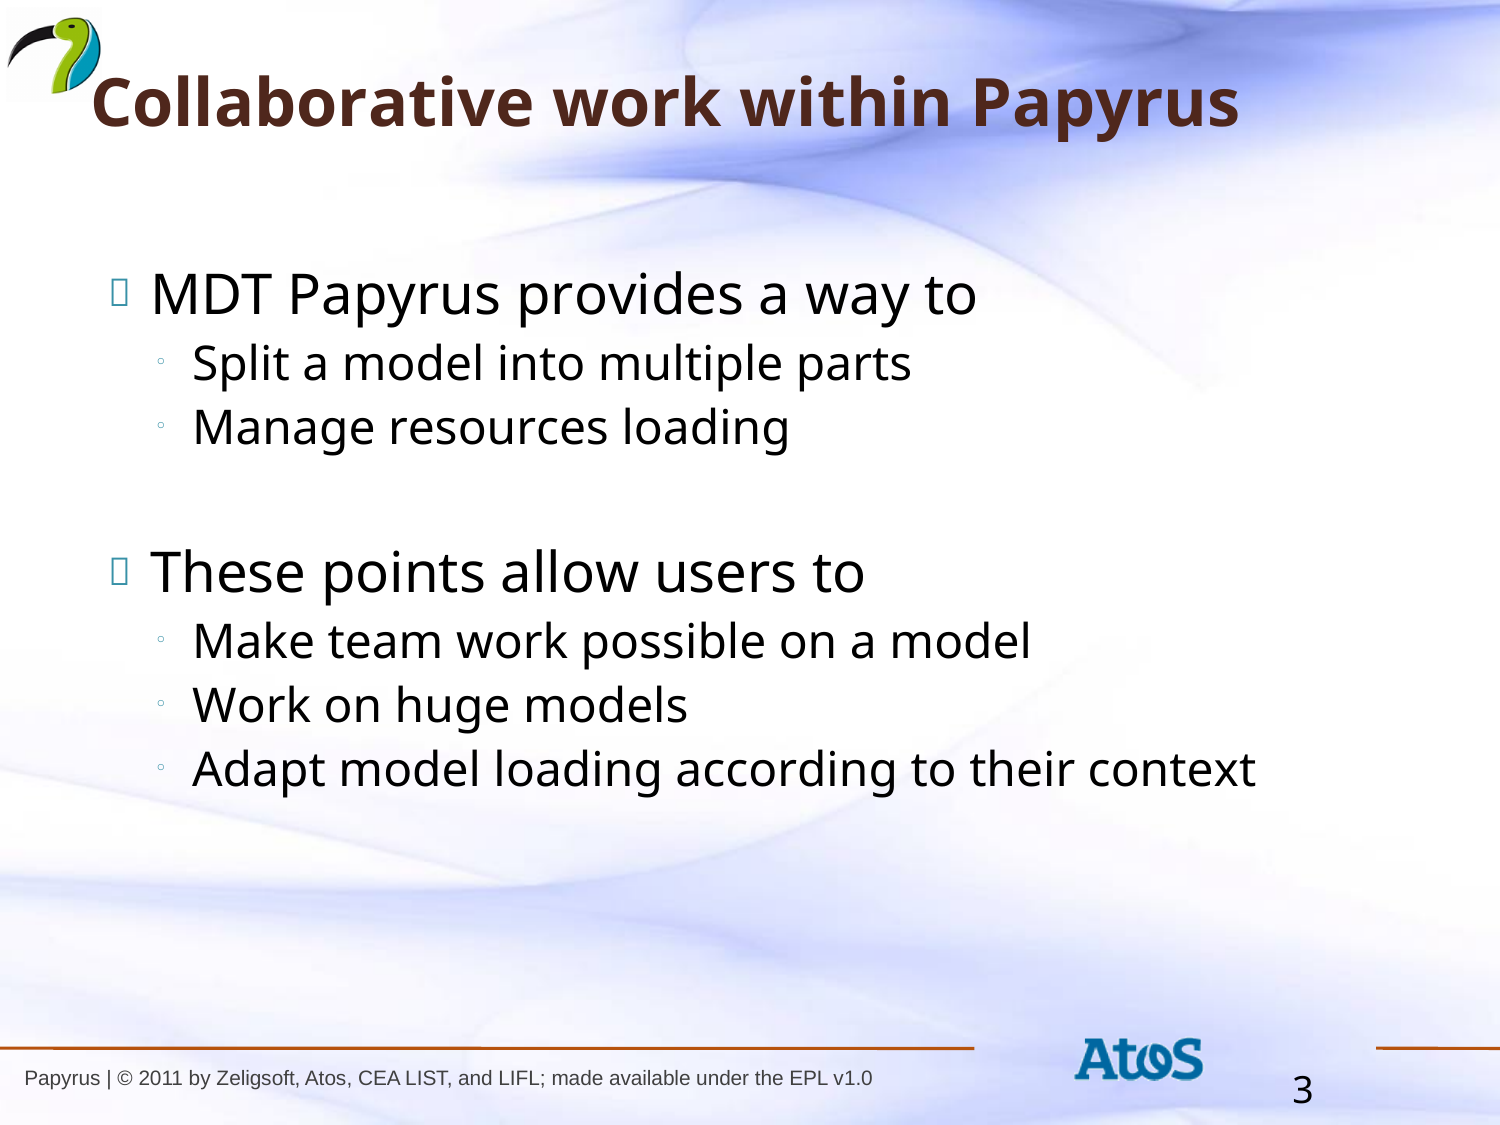

Collaborative work within Papyrus
# MDT Papyrus provides a way to
Split a model into multiple parts
Manage resources loading
These points allow users to
Make team work possible on a model
Work on huge models
Adapt model loading according to their context